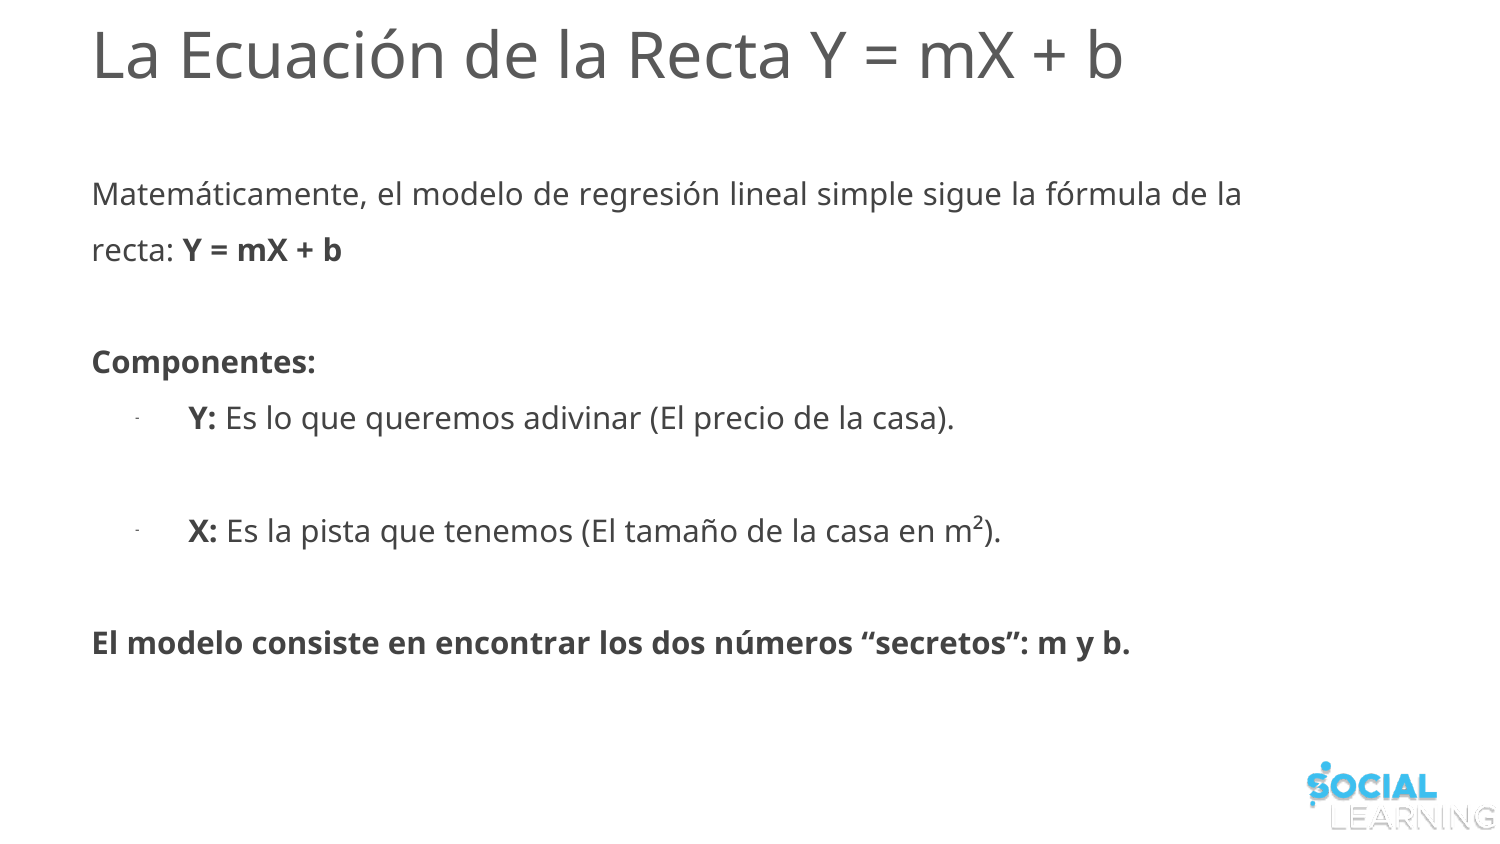

La Ecuación de la Recta Y = mX + b
Matemáticamente, el modelo de regresión lineal simple sigue la fórmula de la recta: Y = mX + b
Componentes:
Y: Es lo que queremos adivinar (El precio de la casa).
X: Es la pista que tenemos (El tamaño de la casa en m²).
El modelo consiste en encontrar los dos números “secretos”: m y b.